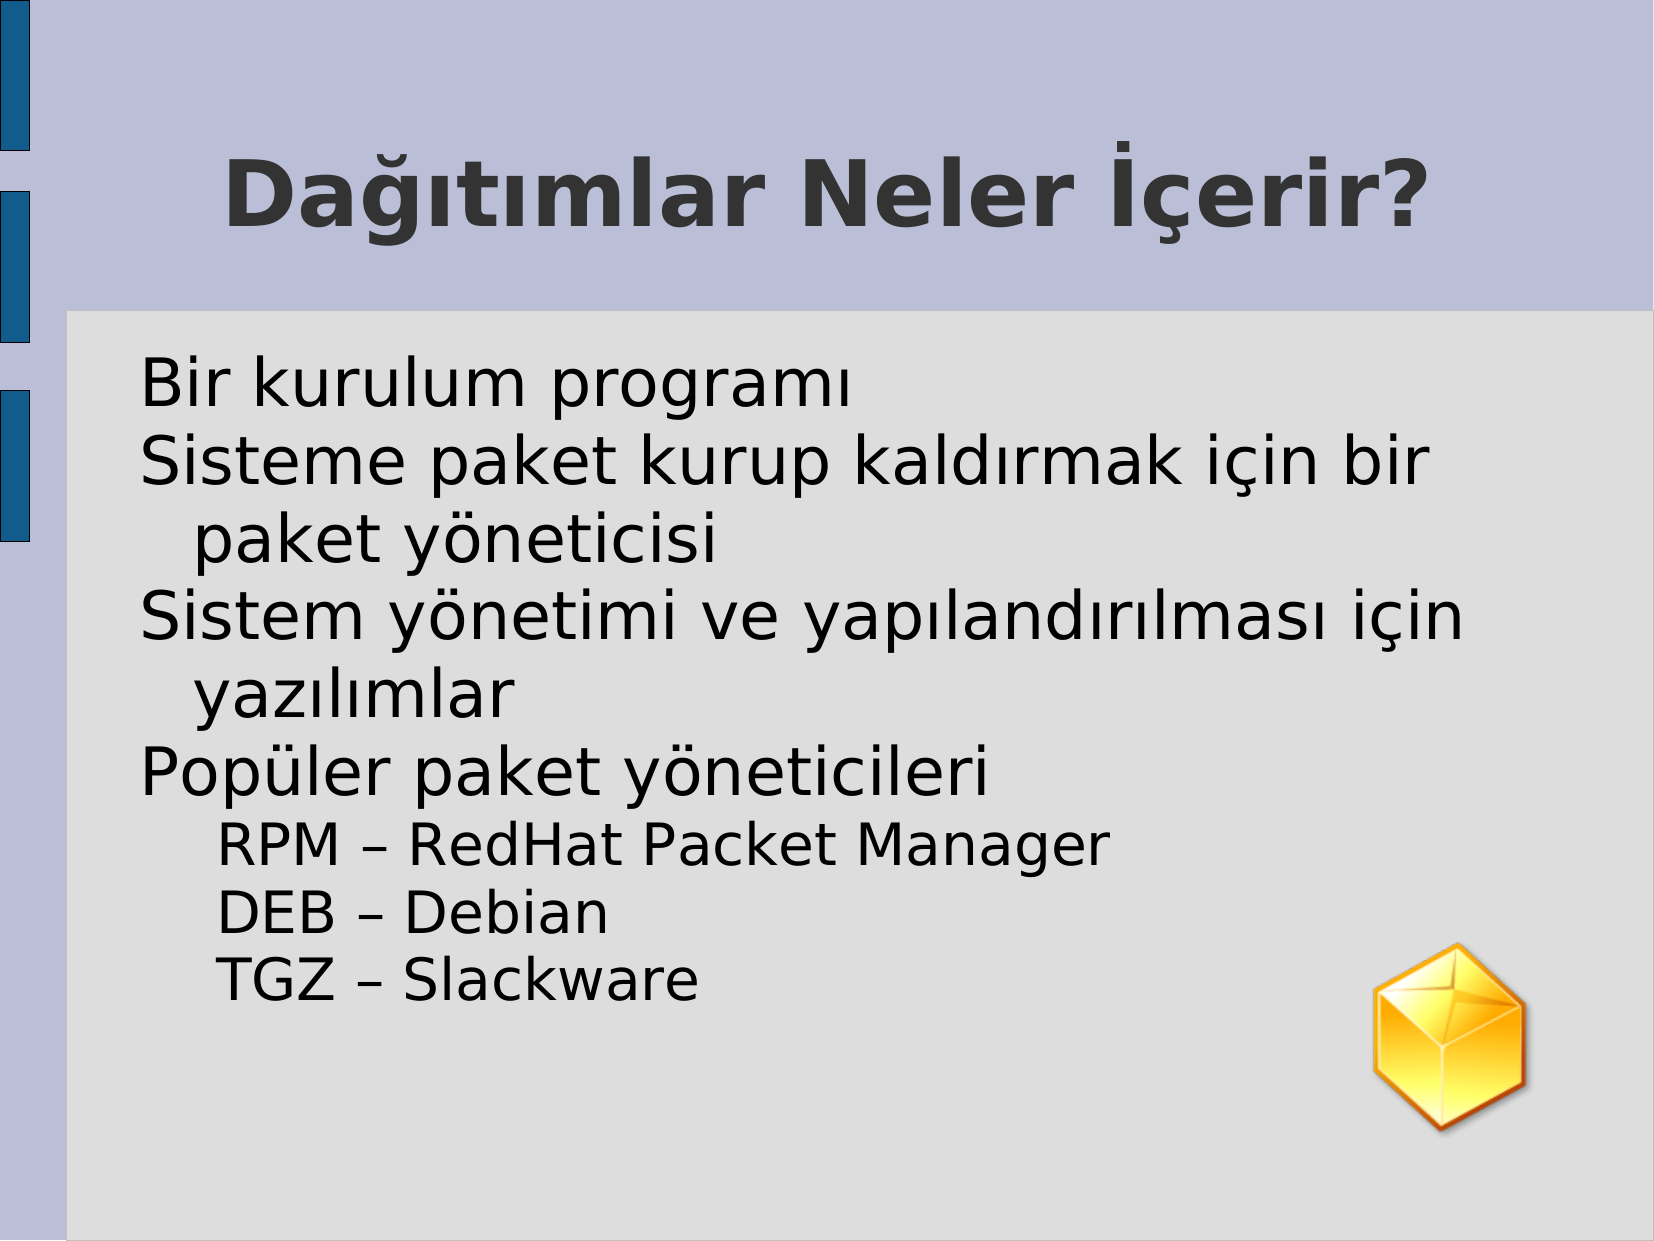

# Dağıtımlar Neler İçerir?
Bir kurulum programı
Sisteme paket kurup kaldırmak için bir paket yöneticisi
Sistem yönetimi ve yapılandırılması için yazılımlar
Popüler paket yöneticileri
RPM – RedHat Packet Manager
DEB – Debian
TGZ – Slackware